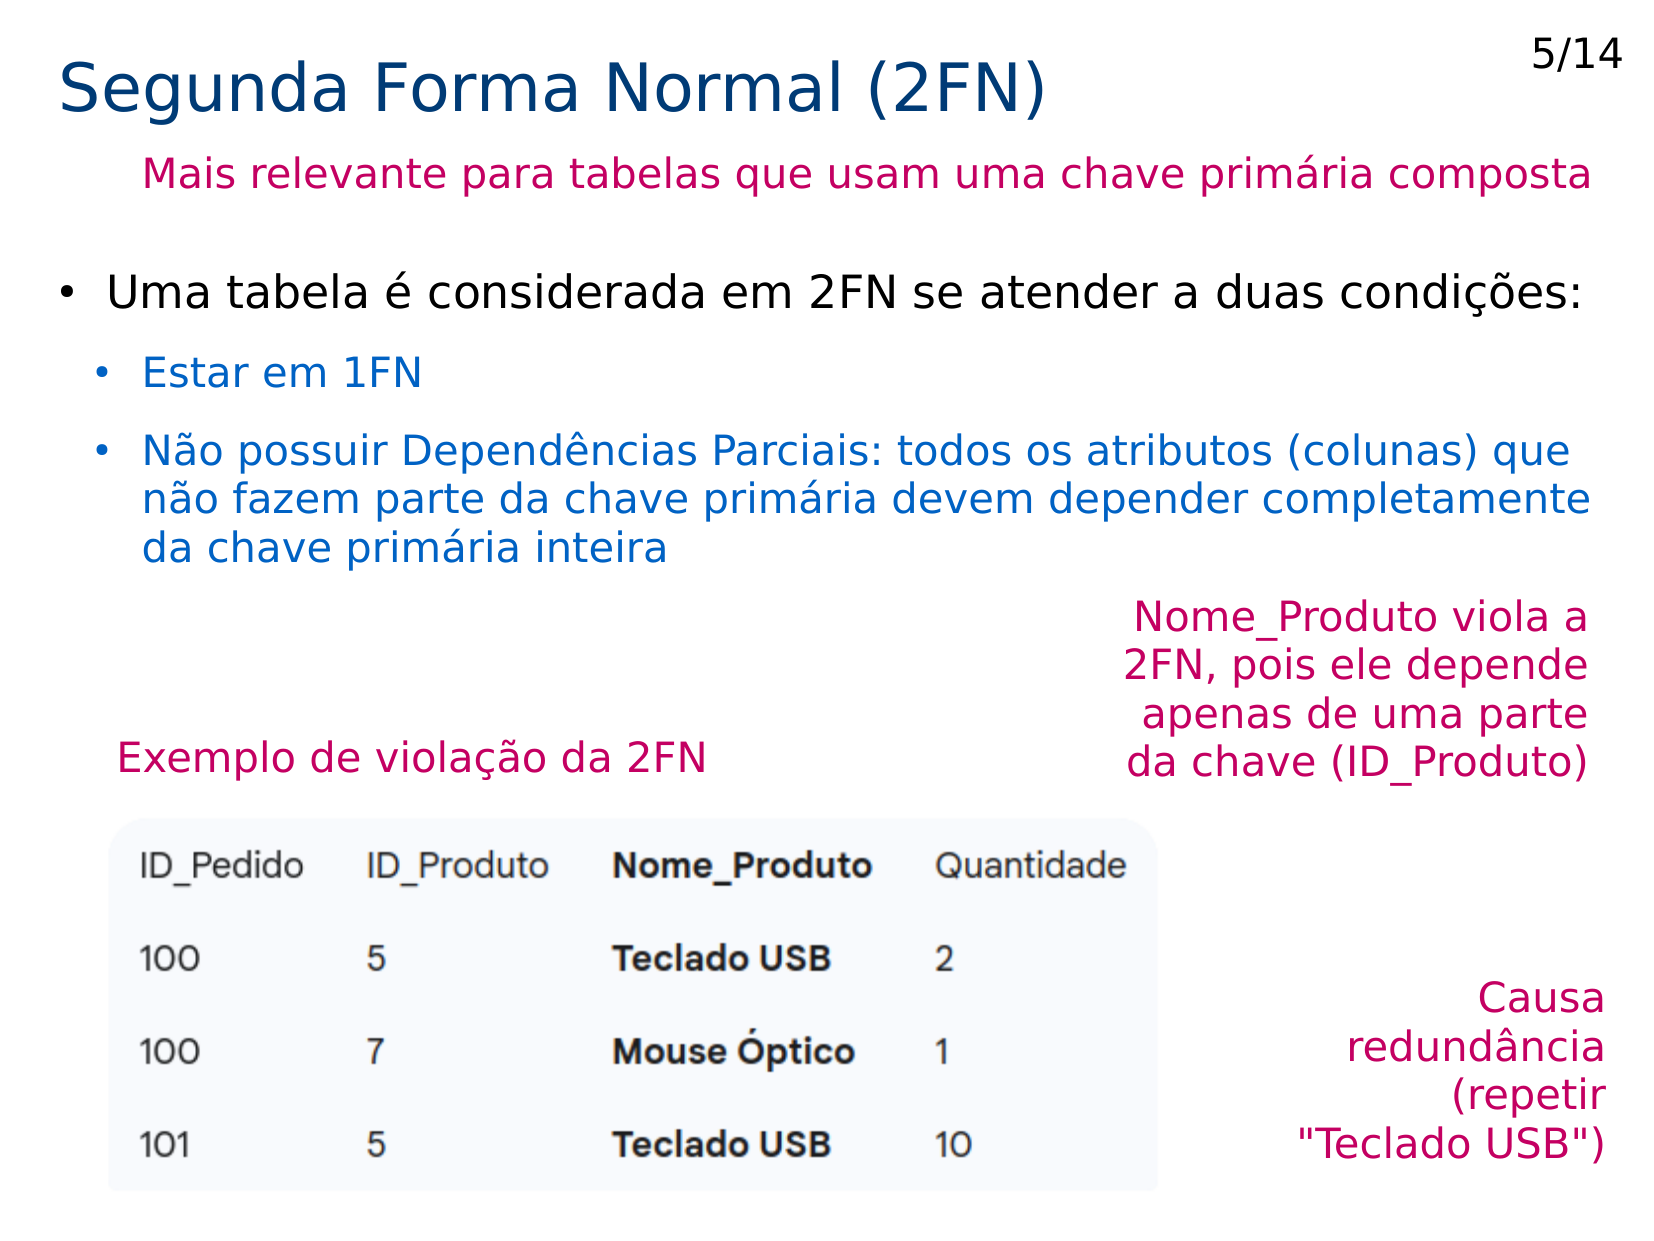

# Segunda Forma Normal (2FN)
5
Mais relevante para tabelas que usam uma chave primária composta
Uma tabela é considerada em 2FN se atender a duas condições:
Estar em 1FN
Não possuir Dependências Parciais: todos os atributos (colunas) que não fazem parte da chave primária devem depender completamente da chave primária inteira
Nome_Produto viola a 2FN, pois ele depende apenas de uma parte da chave (ID_Produto)
Exemplo de violação da 2FN
Causa redundância (repetir "Teclado USB")